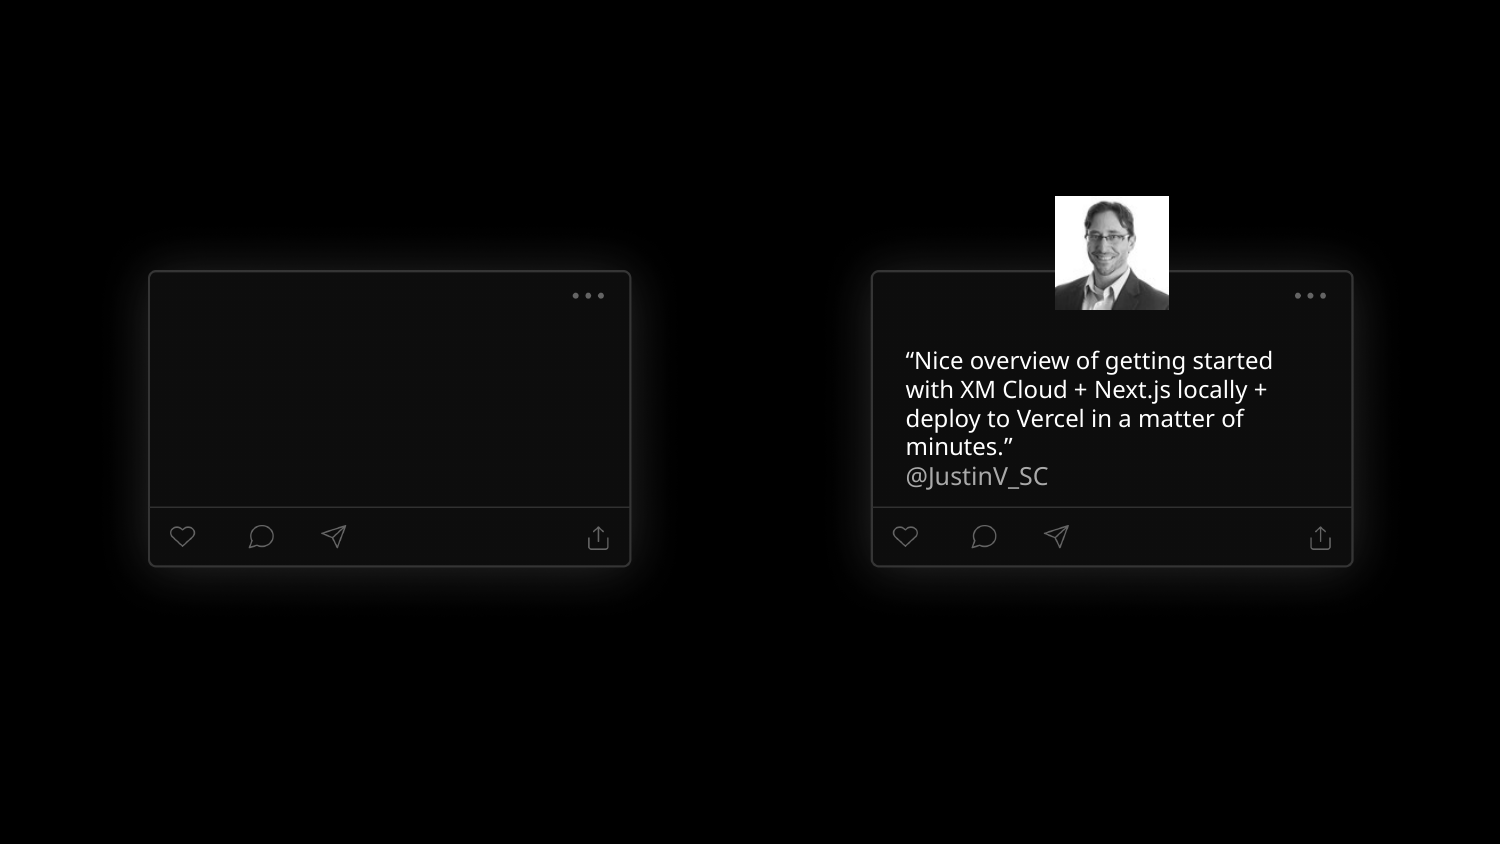

“Nice overview of getting started with XM Cloud + Next.js locally + deploy to Vercel in a matter of minutes.”
@JustinV_SC